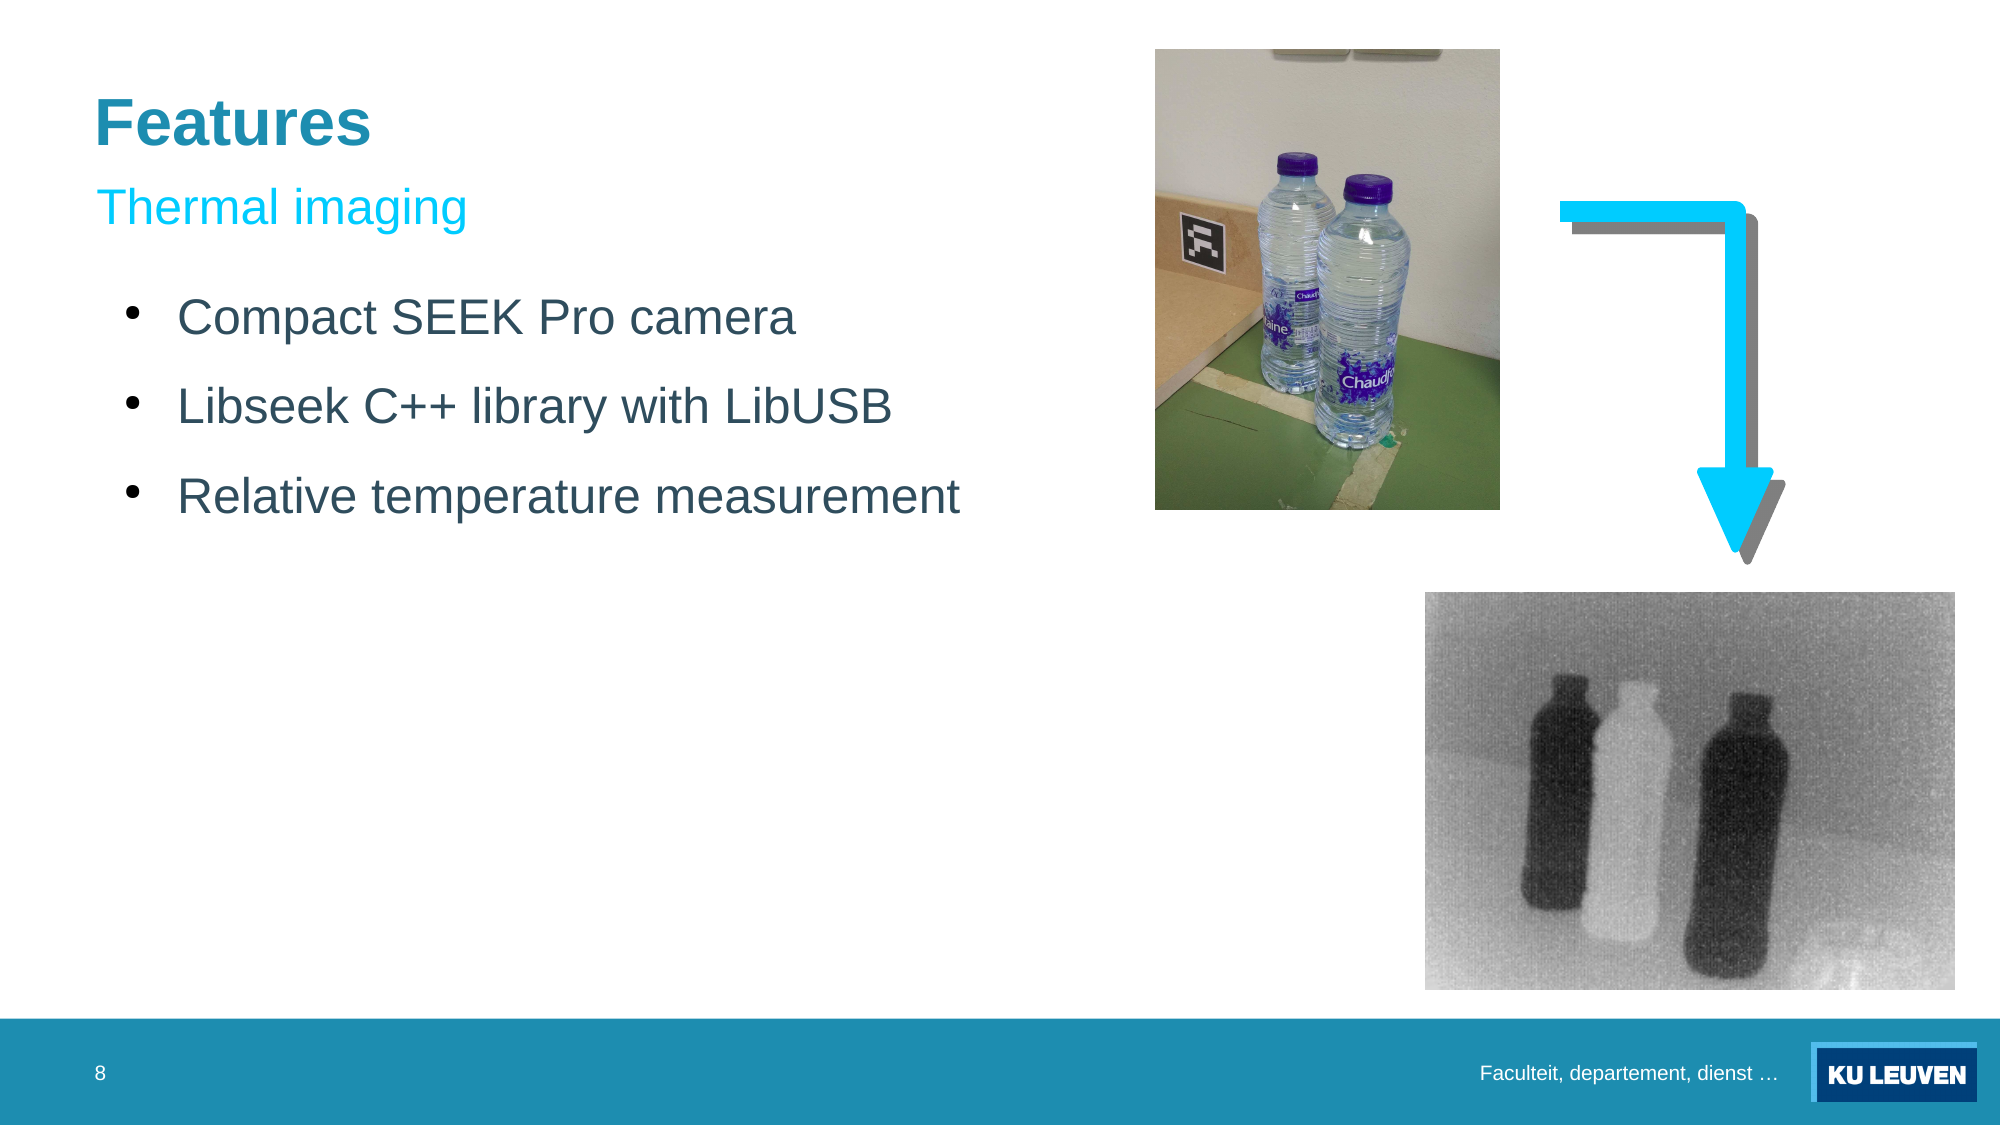

# Features
Thermal imaging
Compact SEEK Pro camera
Libseek C++ library with LibUSB
Relative temperature measurement
8
KULeuven, CoaCo